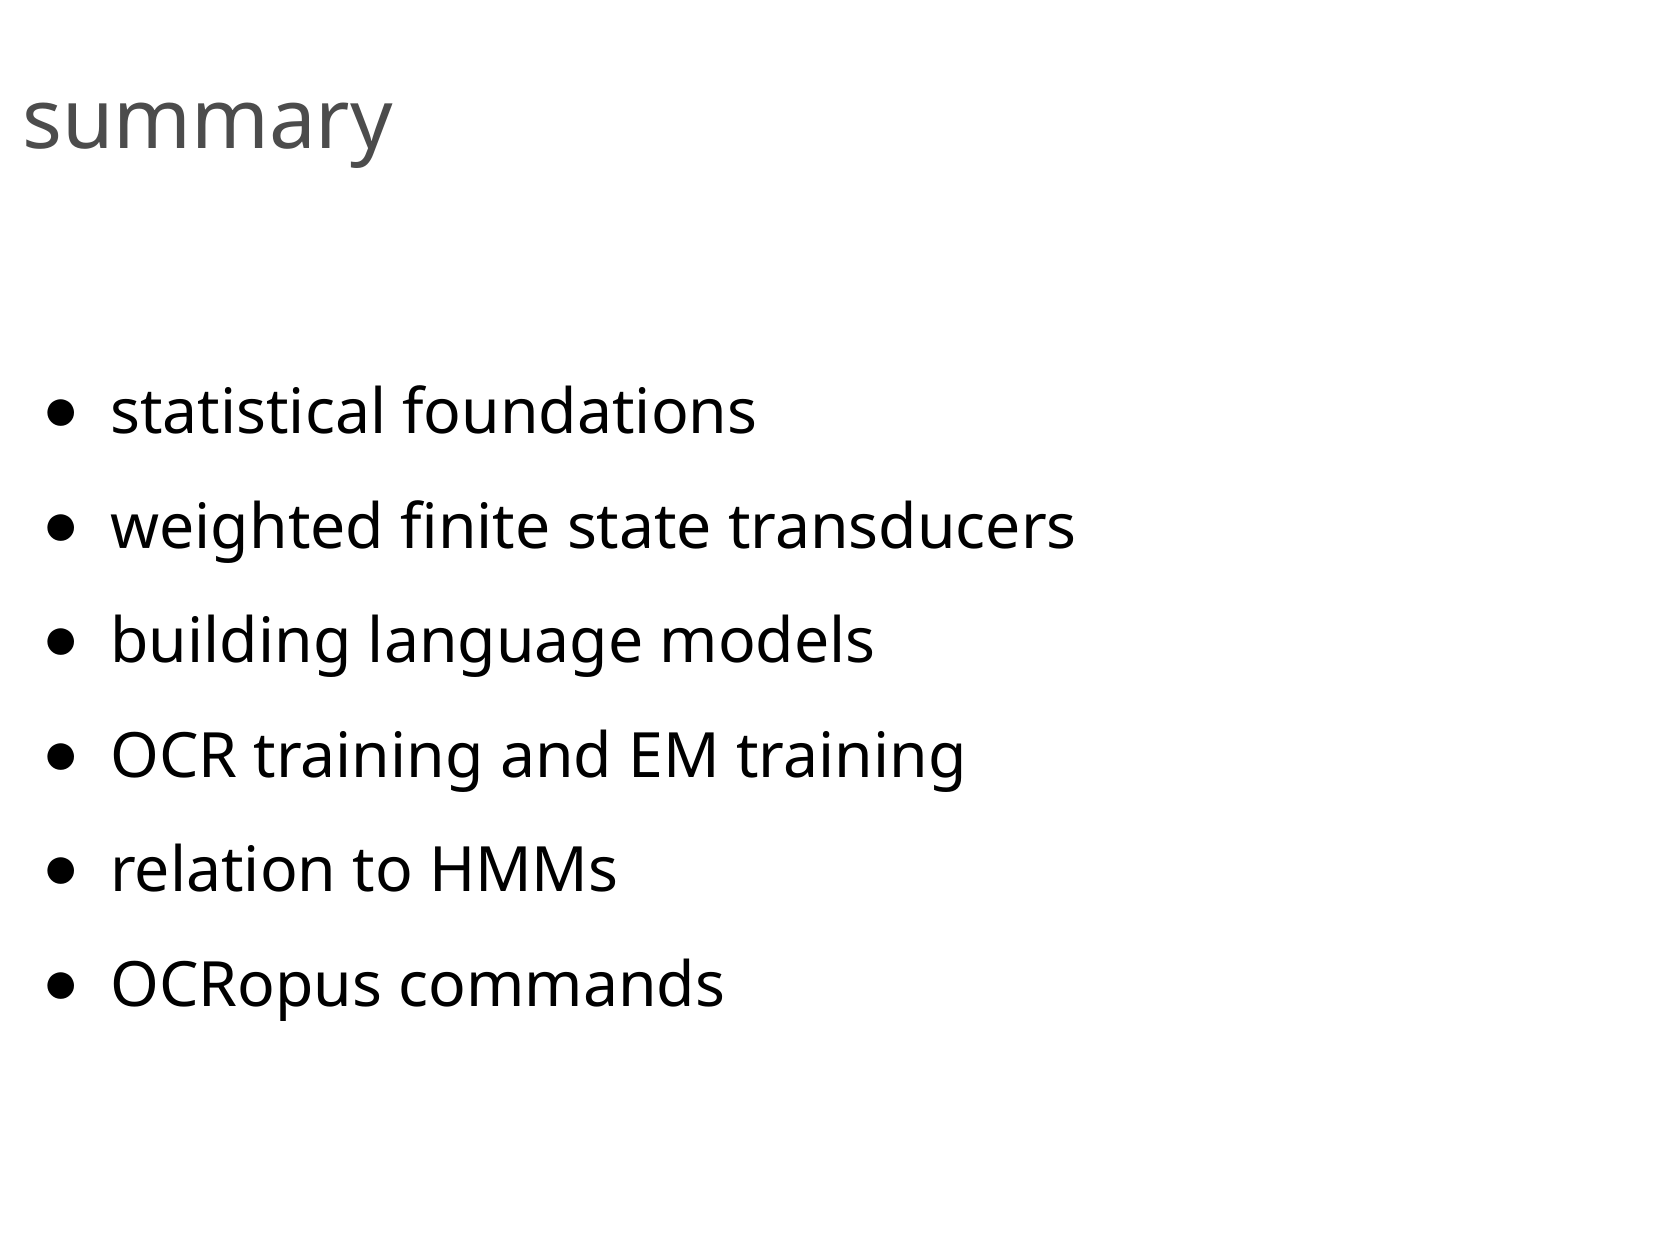

# summary
statistical foundations
weighted finite state transducers
building language models
OCR training and EM training
relation to HMMs
OCRopus commands